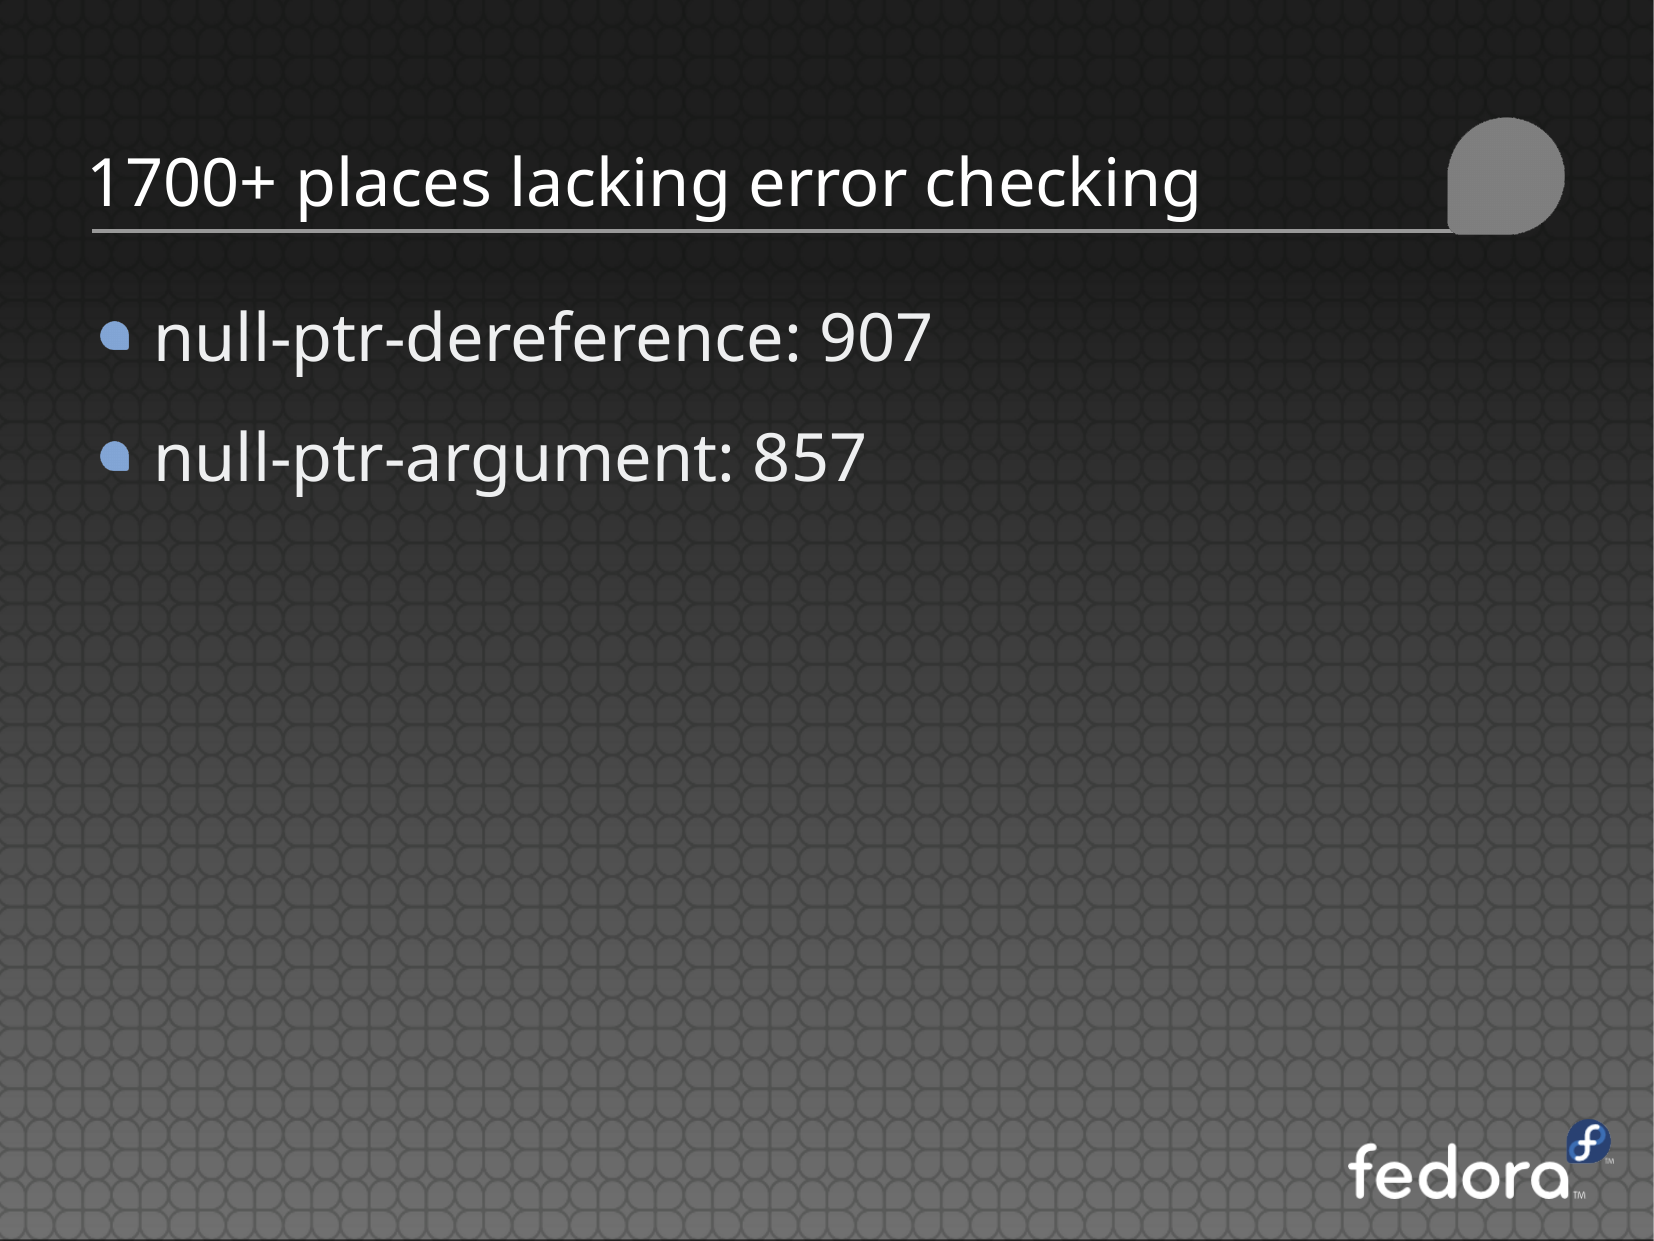

# 1700+ places lacking error checking
null-ptr-dereference: 907
null-ptr-argument: 857